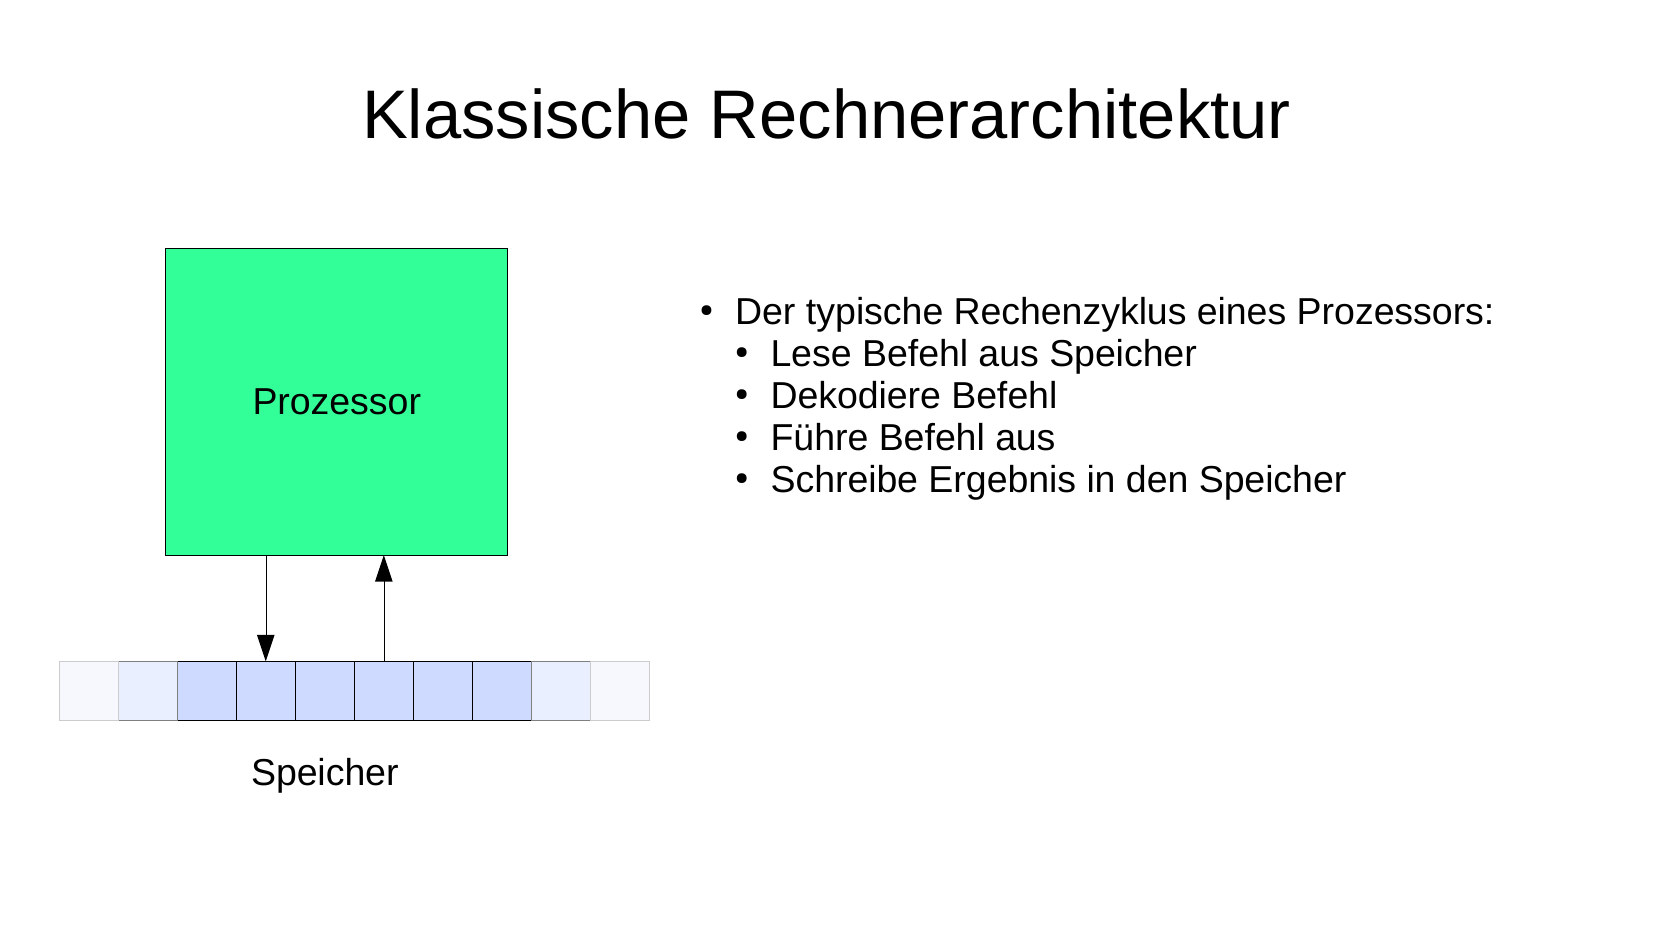

# Klassische Rechnerarchitektur
Prozessor
Der typische Rechenzyklus eines Prozessors:
Lese Befehl aus Speicher
Dekodiere Befehl
Führe Befehl aus
Schreibe Ergebnis in den Speicher
Speicher